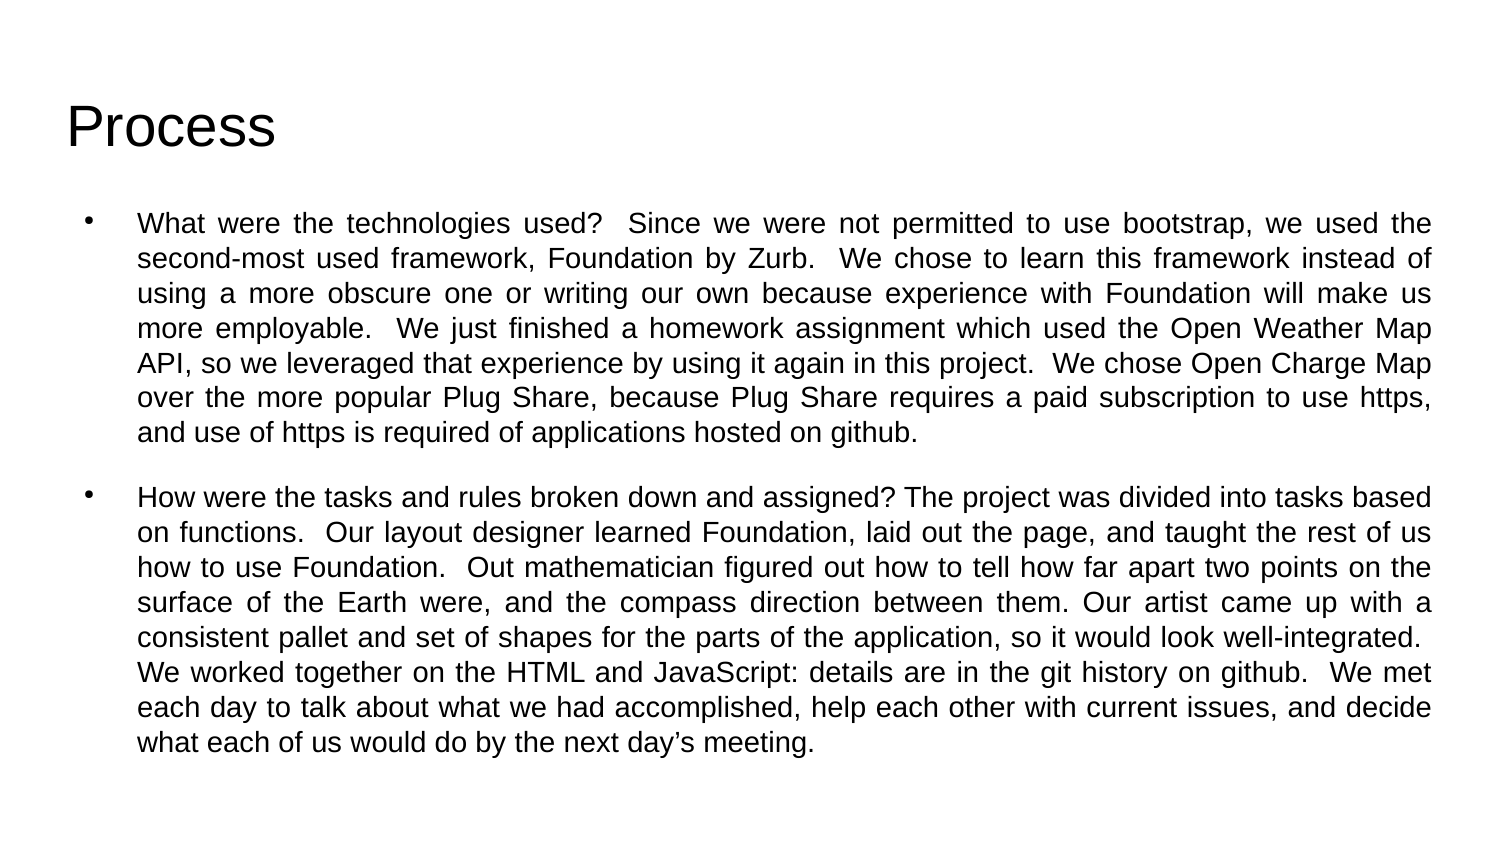

# Process
What were the technologies used? Since we were not permitted to use bootstrap, we used the second-most used framework, Foundation by Zurb. We chose to learn this framework instead of using a more obscure one or writing our own because experience with Foundation will make us more employable. We just finished a homework assignment which used the Open Weather Map API, so we leveraged that experience by using it again in this project. We chose Open Charge Map over the more popular Plug Share, because Plug Share requires a paid subscription to use https, and use of https is required of applications hosted on github.
How were the tasks and rules broken down and assigned? The project was divided into tasks based on functions. Our layout designer learned Foundation, laid out the page, and taught the rest of us how to use Foundation. Out mathematician figured out how to tell how far apart two points on the surface of the Earth were, and the compass direction between them. Our artist came up with a consistent pallet and set of shapes for the parts of the application, so it would look well-integrated. We worked together on the HTML and JavaScript: details are in the git history on github. We met each day to talk about what we had accomplished, help each other with current issues, and decide what each of us would do by the next day’s meeting.